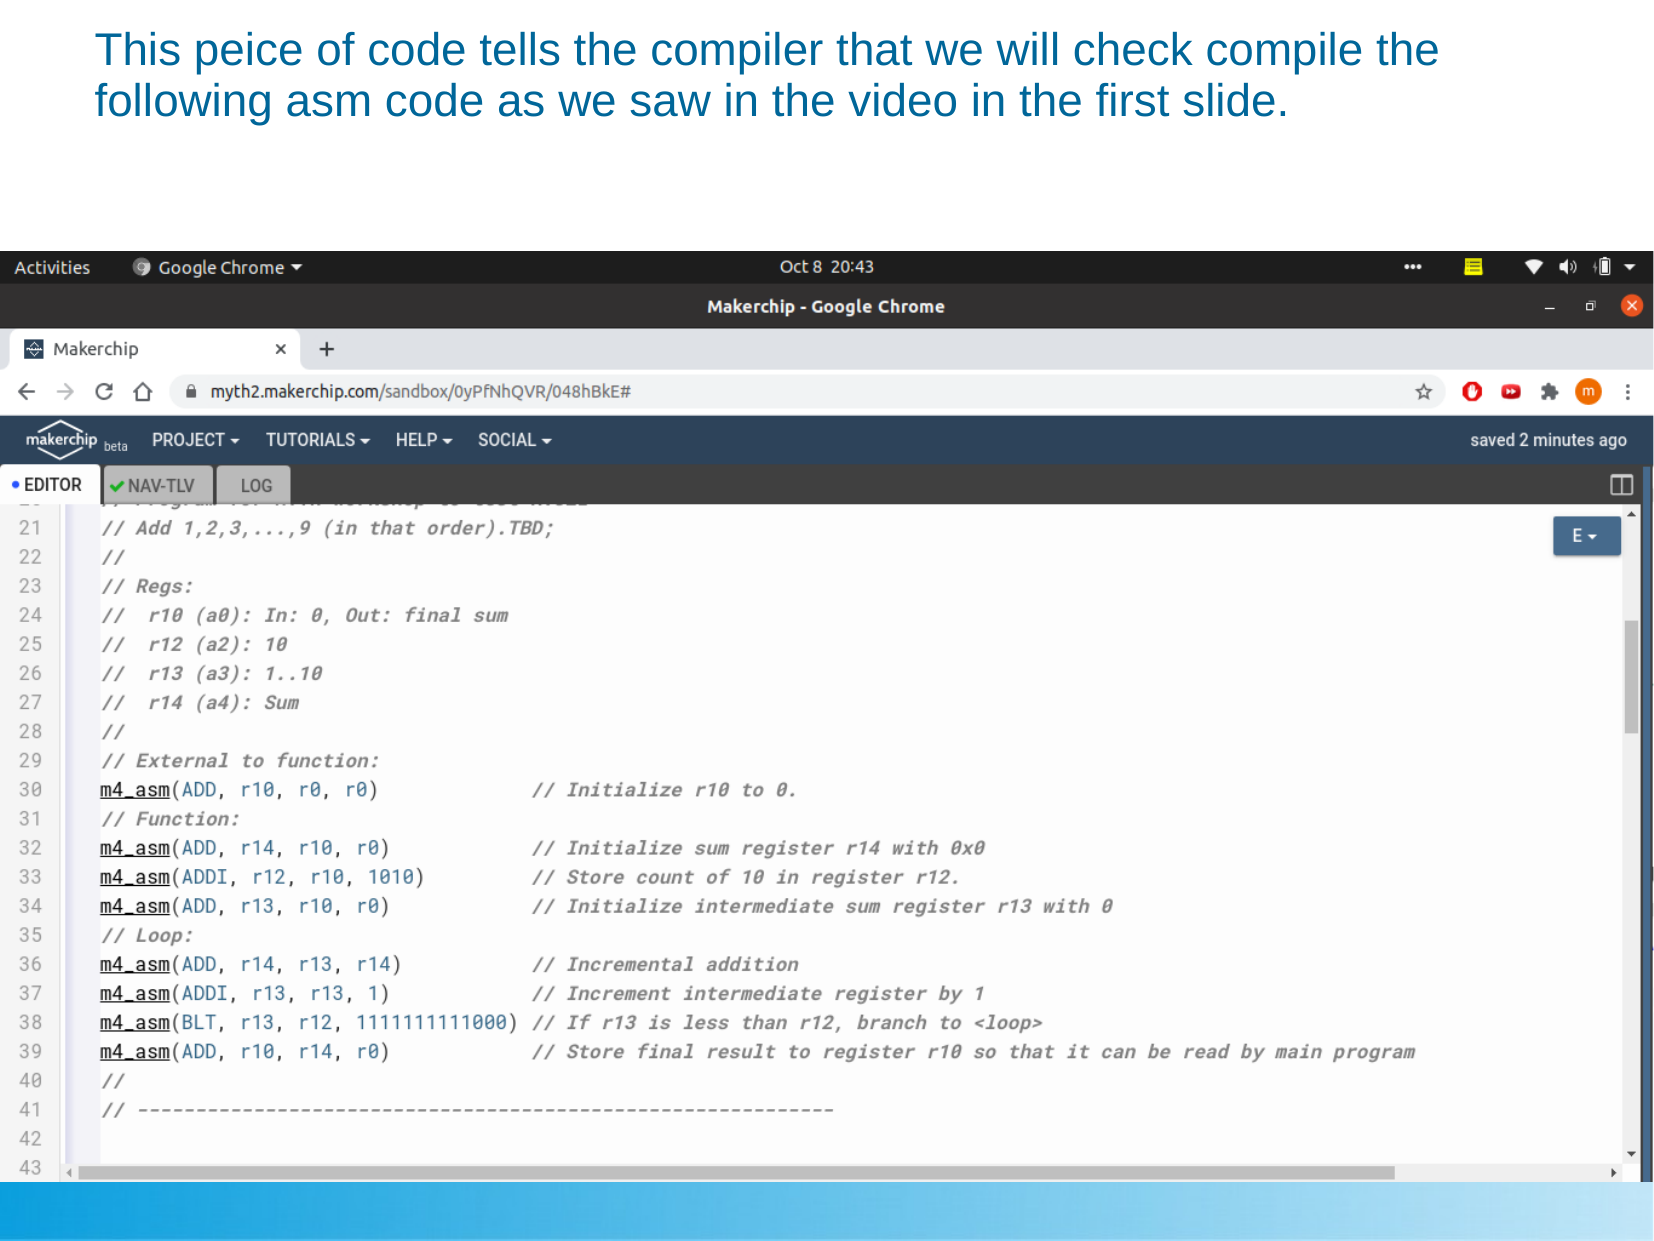

# This peice of code tells the compiler that we will check compile the following asm code as we saw in the video in the first slide.